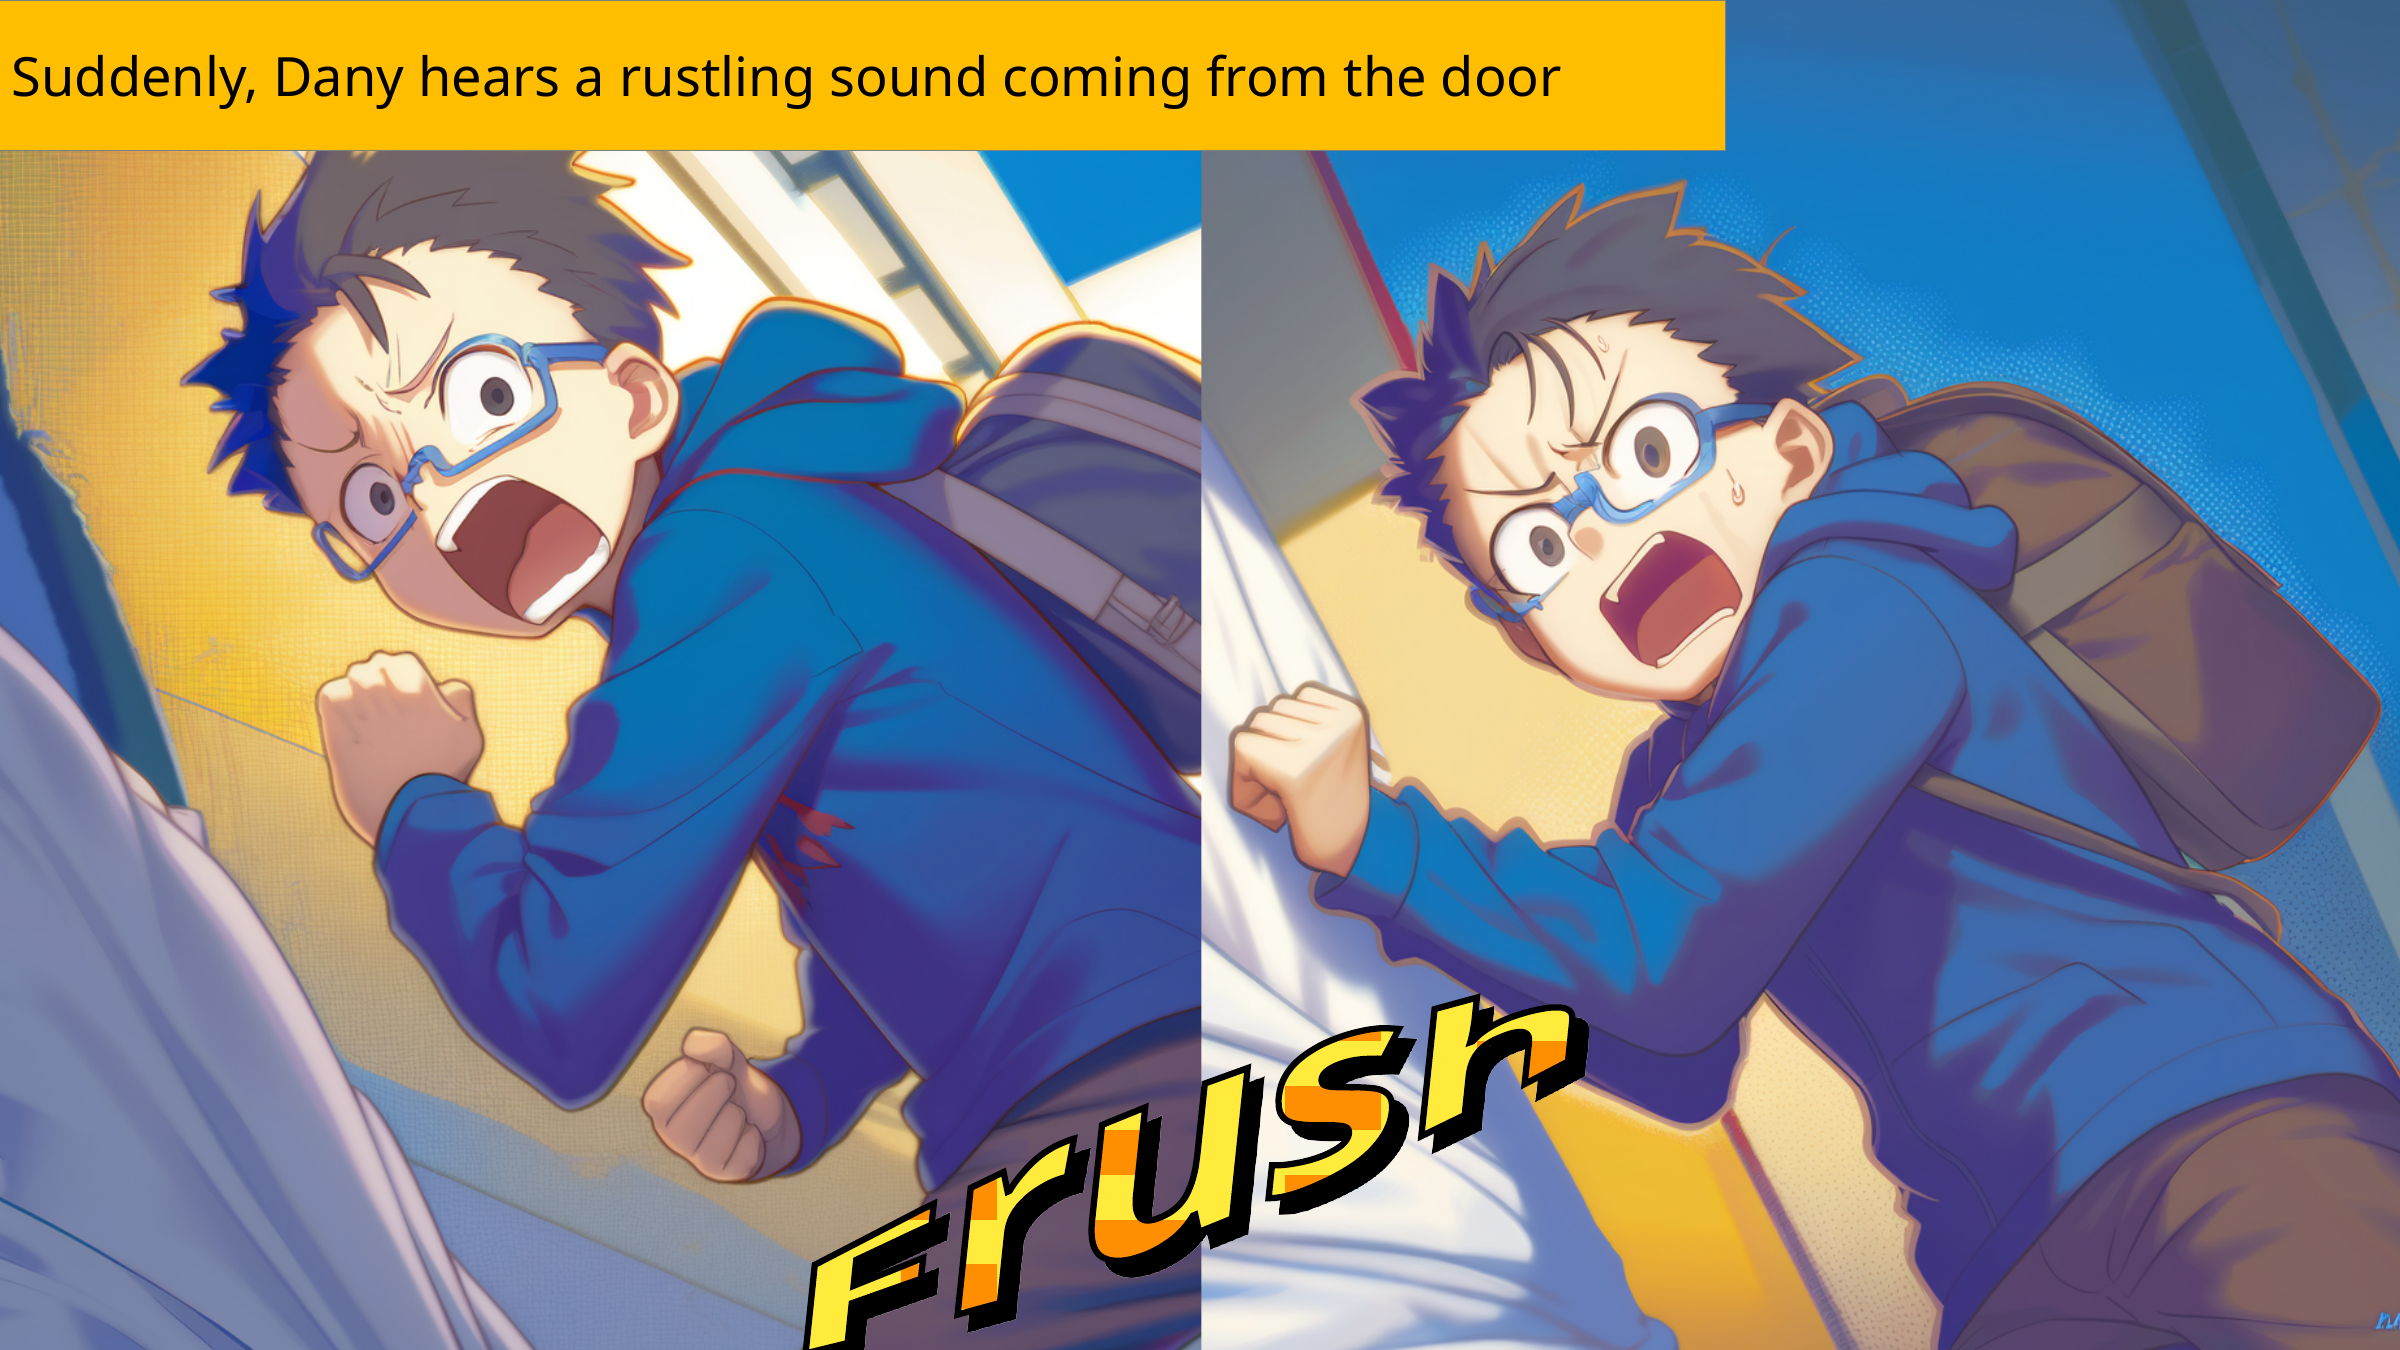

Suddenly, Dany hears a rustling sound coming from the door
Frush